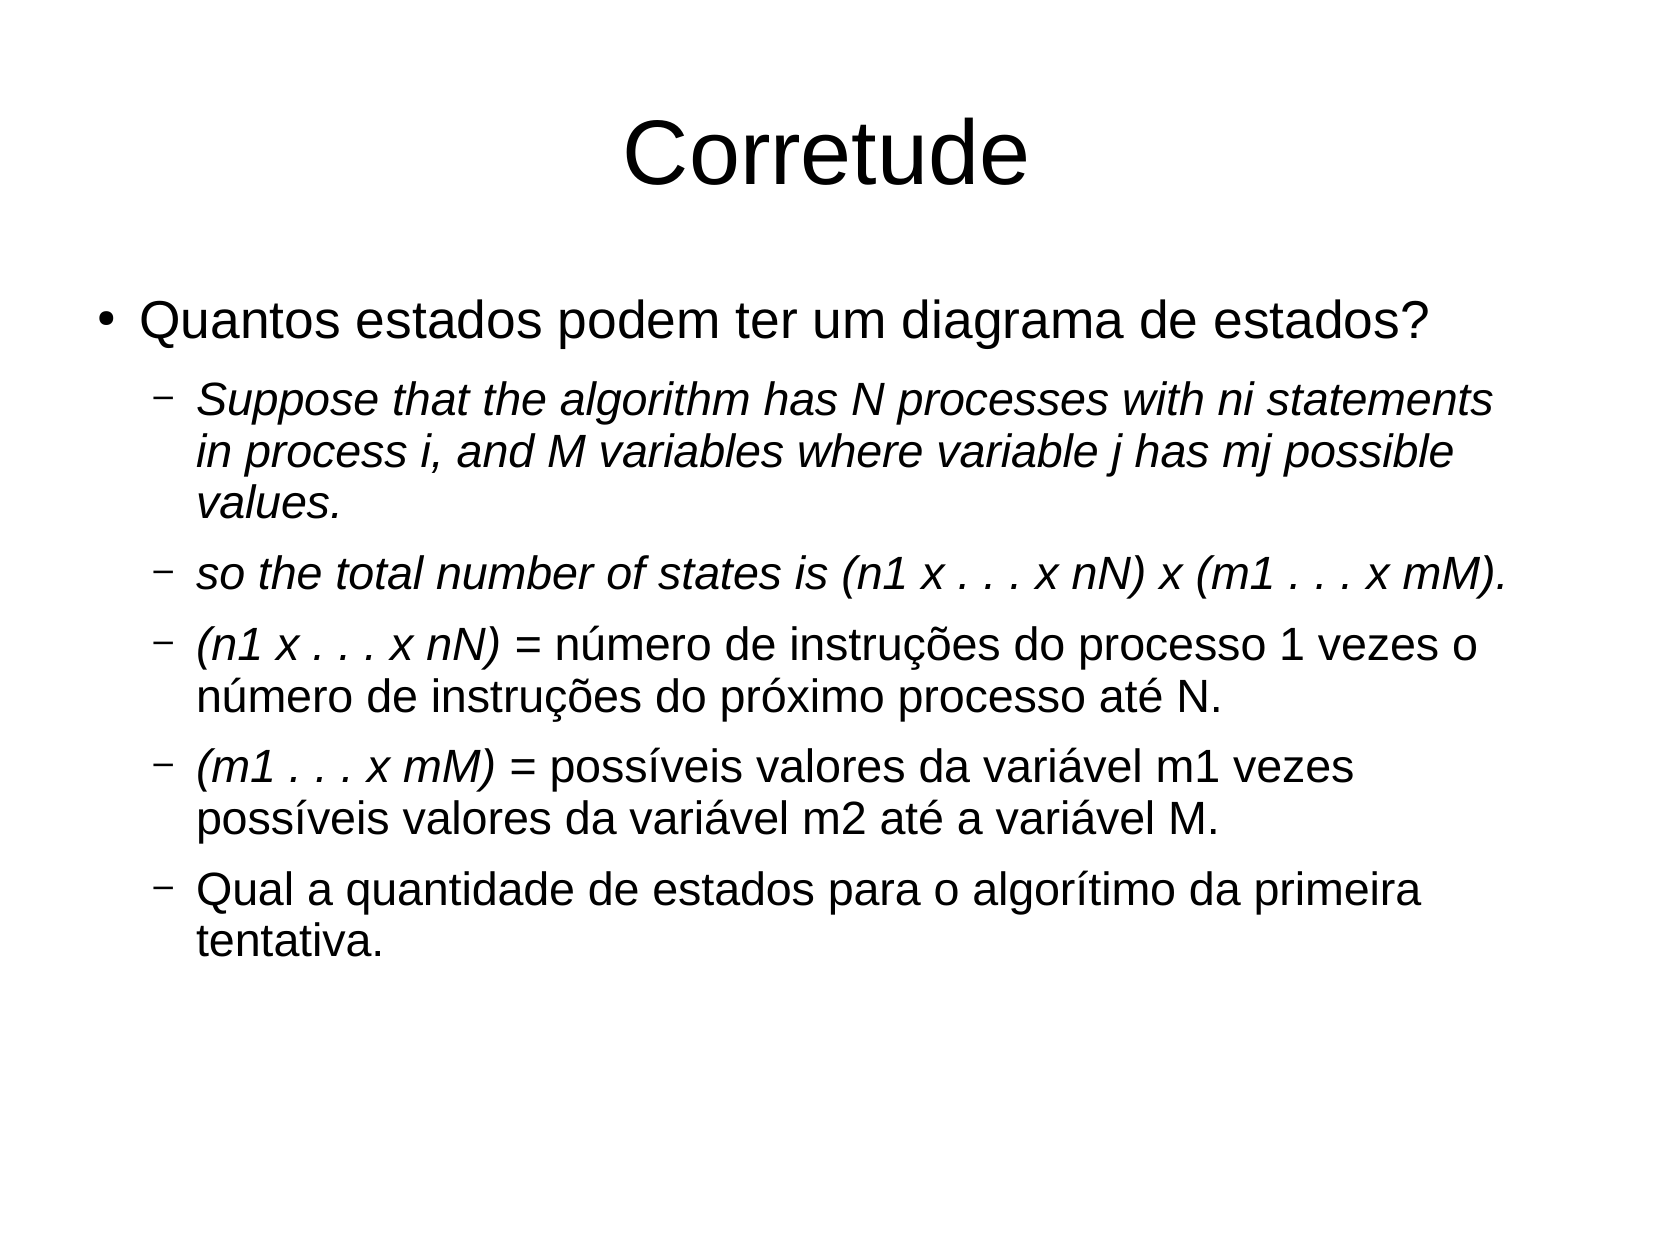

# Corretude
Quantos estados podem ter um diagrama de estados?
Suppose that the algorithm has N processes with ni statements in process i, and M variables where variable j has mj possible values.
so the total number of states is (n1 x . . . x nN) x (m1 . . . x mM).
(n1 x . . . x nN) = número de instruções do processo 1 vezes o número de instruções do próximo processo até N.
(m1 . . . x mM) = possíveis valores da variável m1 vezes possíveis valores da variável m2 até a variável M.
Qual a quantidade de estados para o algorítimo da primeira tentativa.